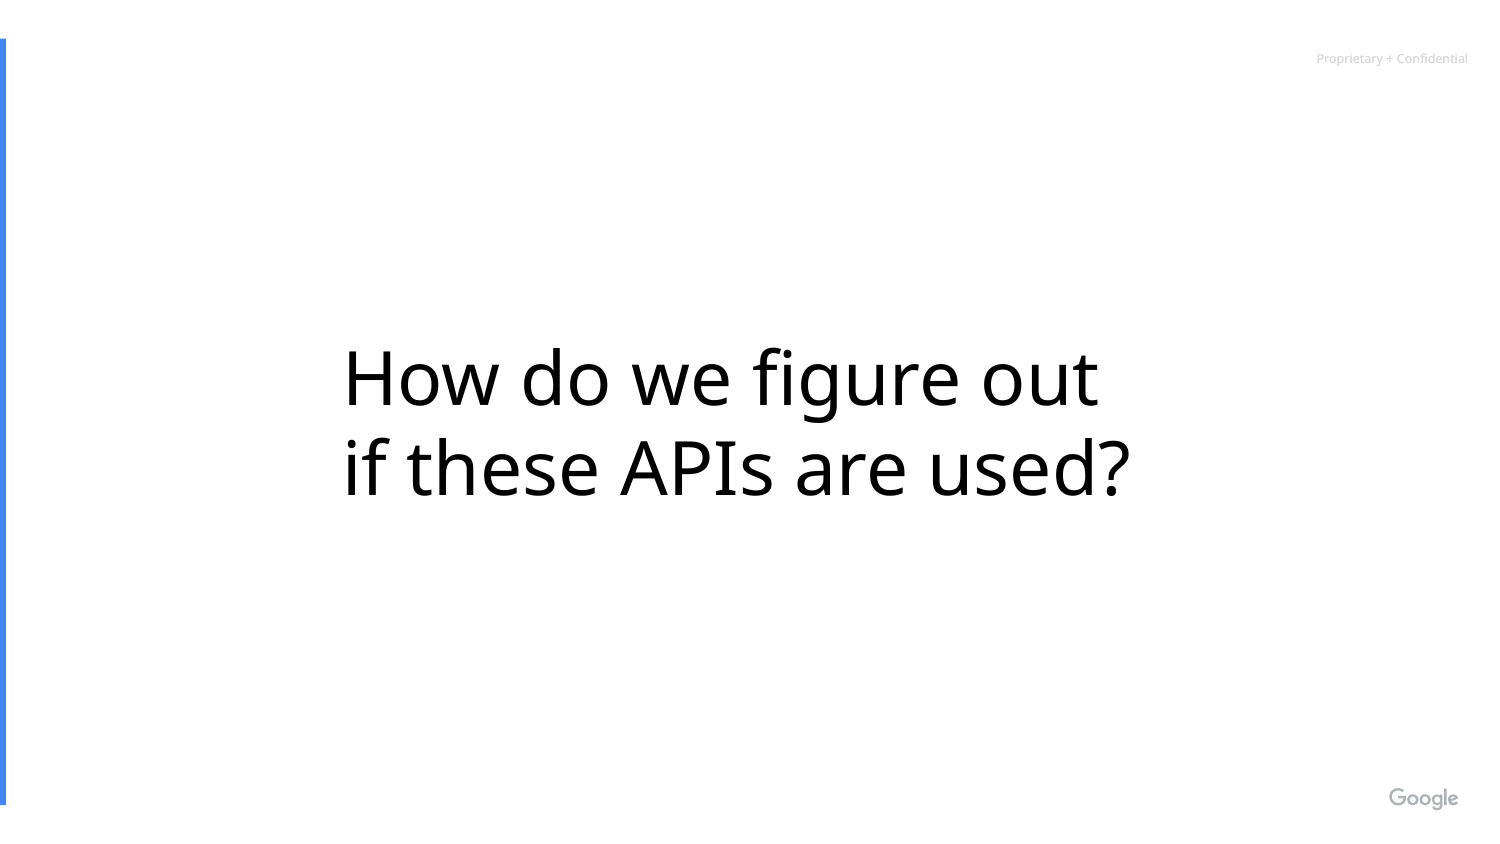

How do we figure out if these APIs are used?